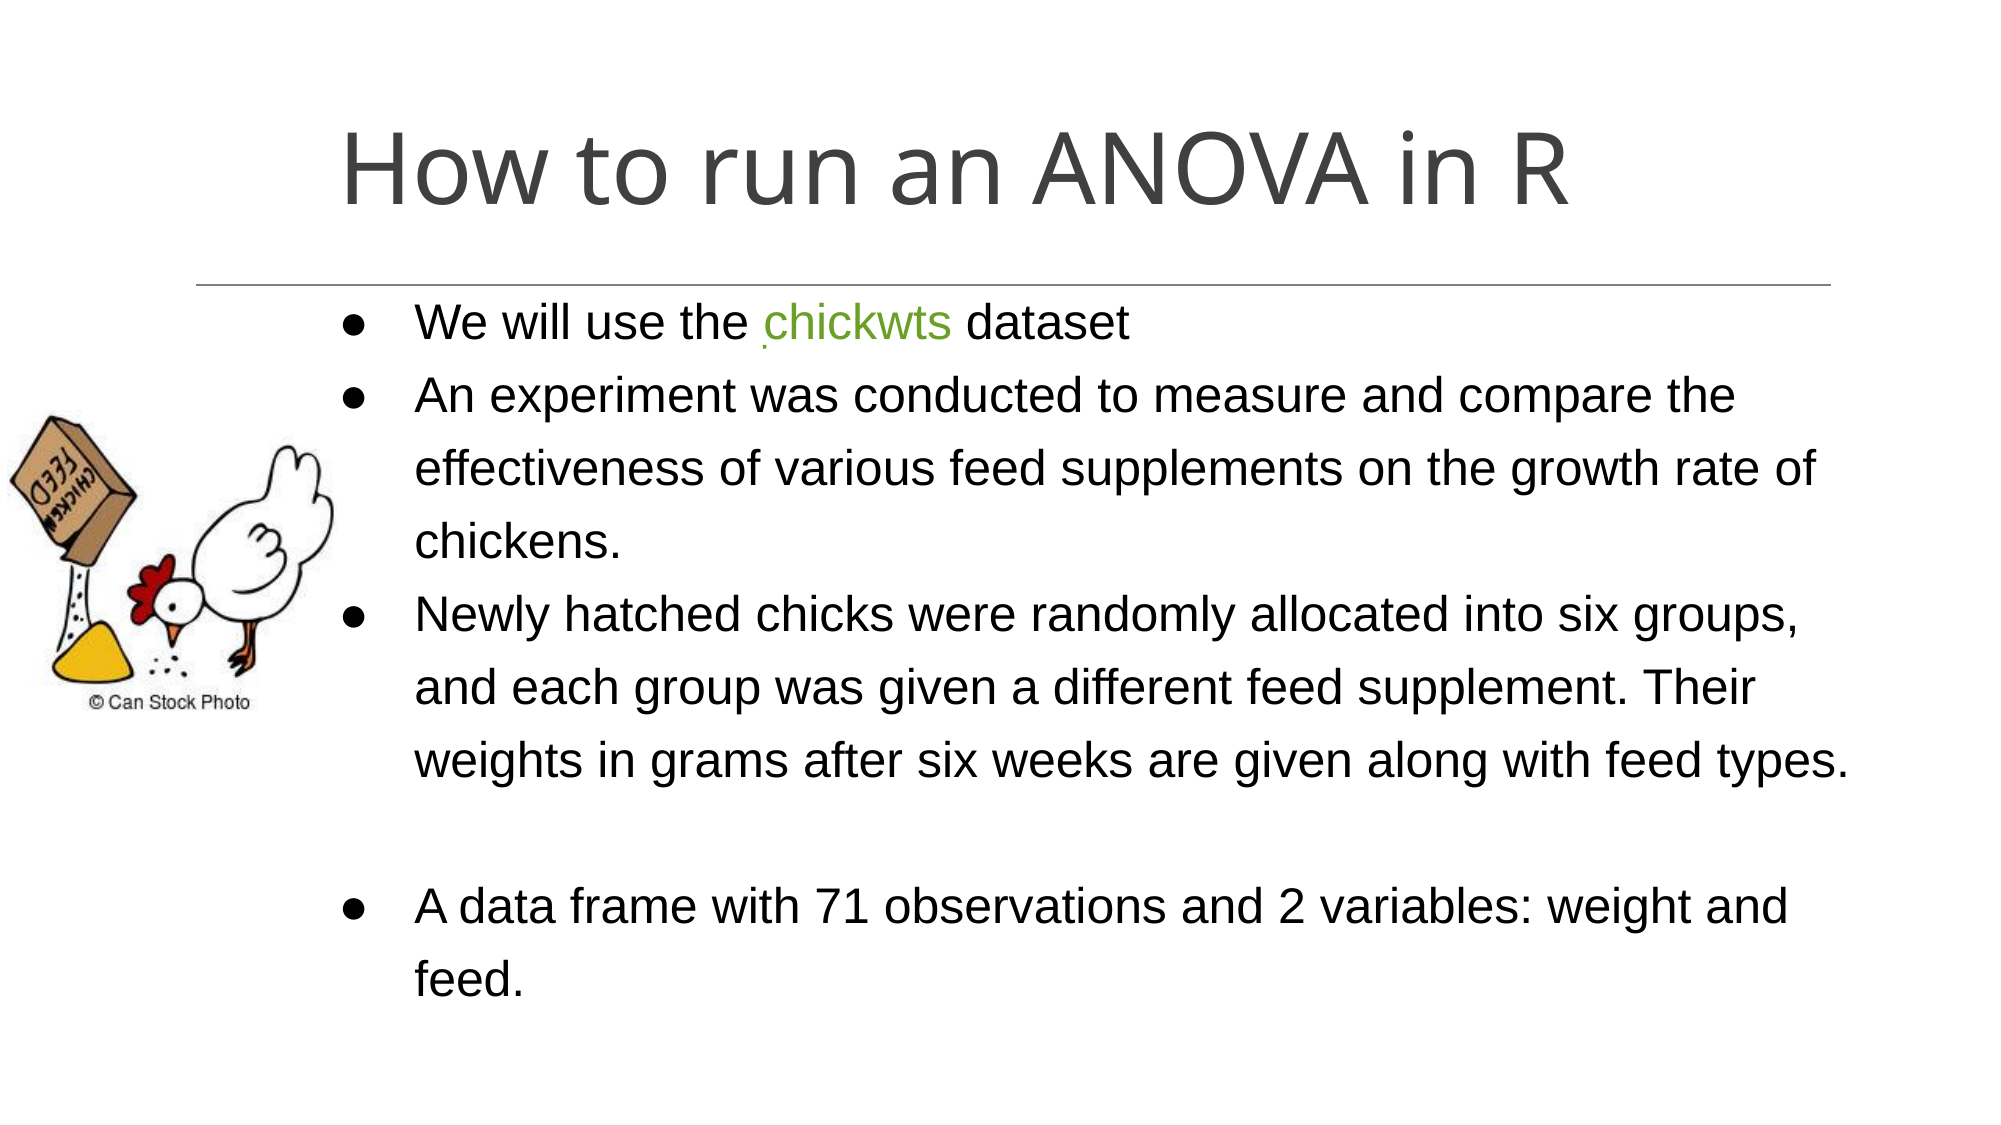

How to run an ANOVA in R
●
We will use the chickwts dataset
●
An experiment was conducted to measure and compare the
effectiveness of various feed supplements on the growth rate of
chickens.
●
Newly hatched chicks were randomly allocated into six groups,
and each group was given a different feed supplement. Their
weights in grams after six weeks are given along with feed types.
●
A data frame with 71 observations and 2 variables: weight and
feed.